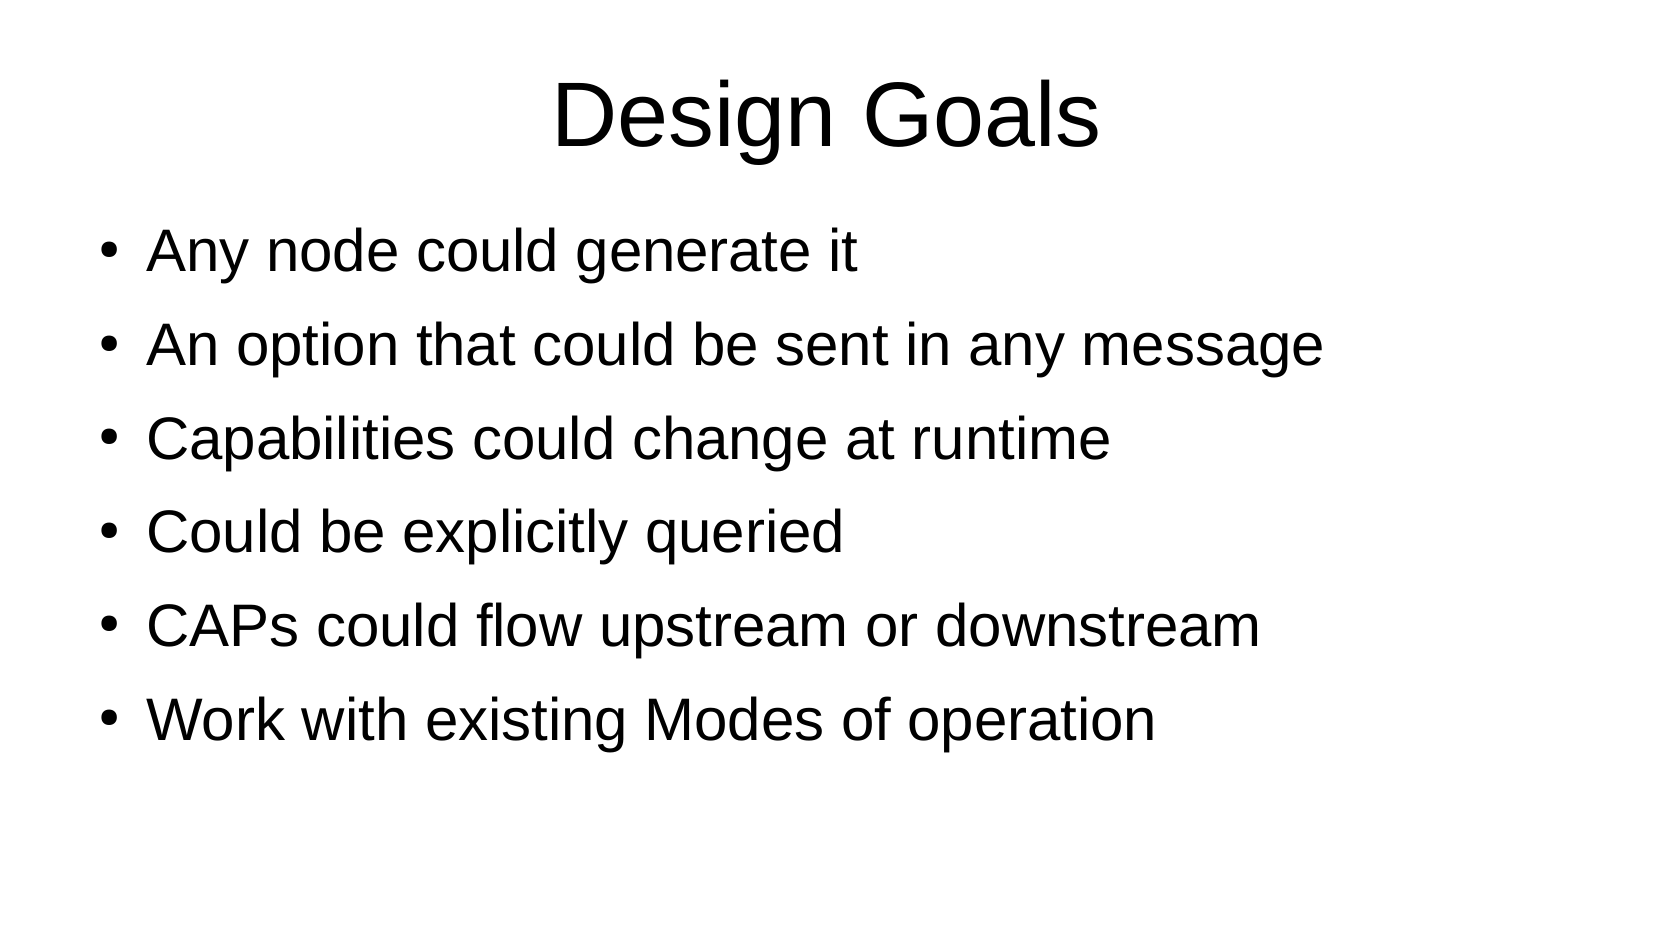

# Design Goals
Any node could generate it
An option that could be sent in any message
Capabilities could change at runtime
Could be explicitly queried
CAPs could flow upstream or downstream
Work with existing Modes of operation